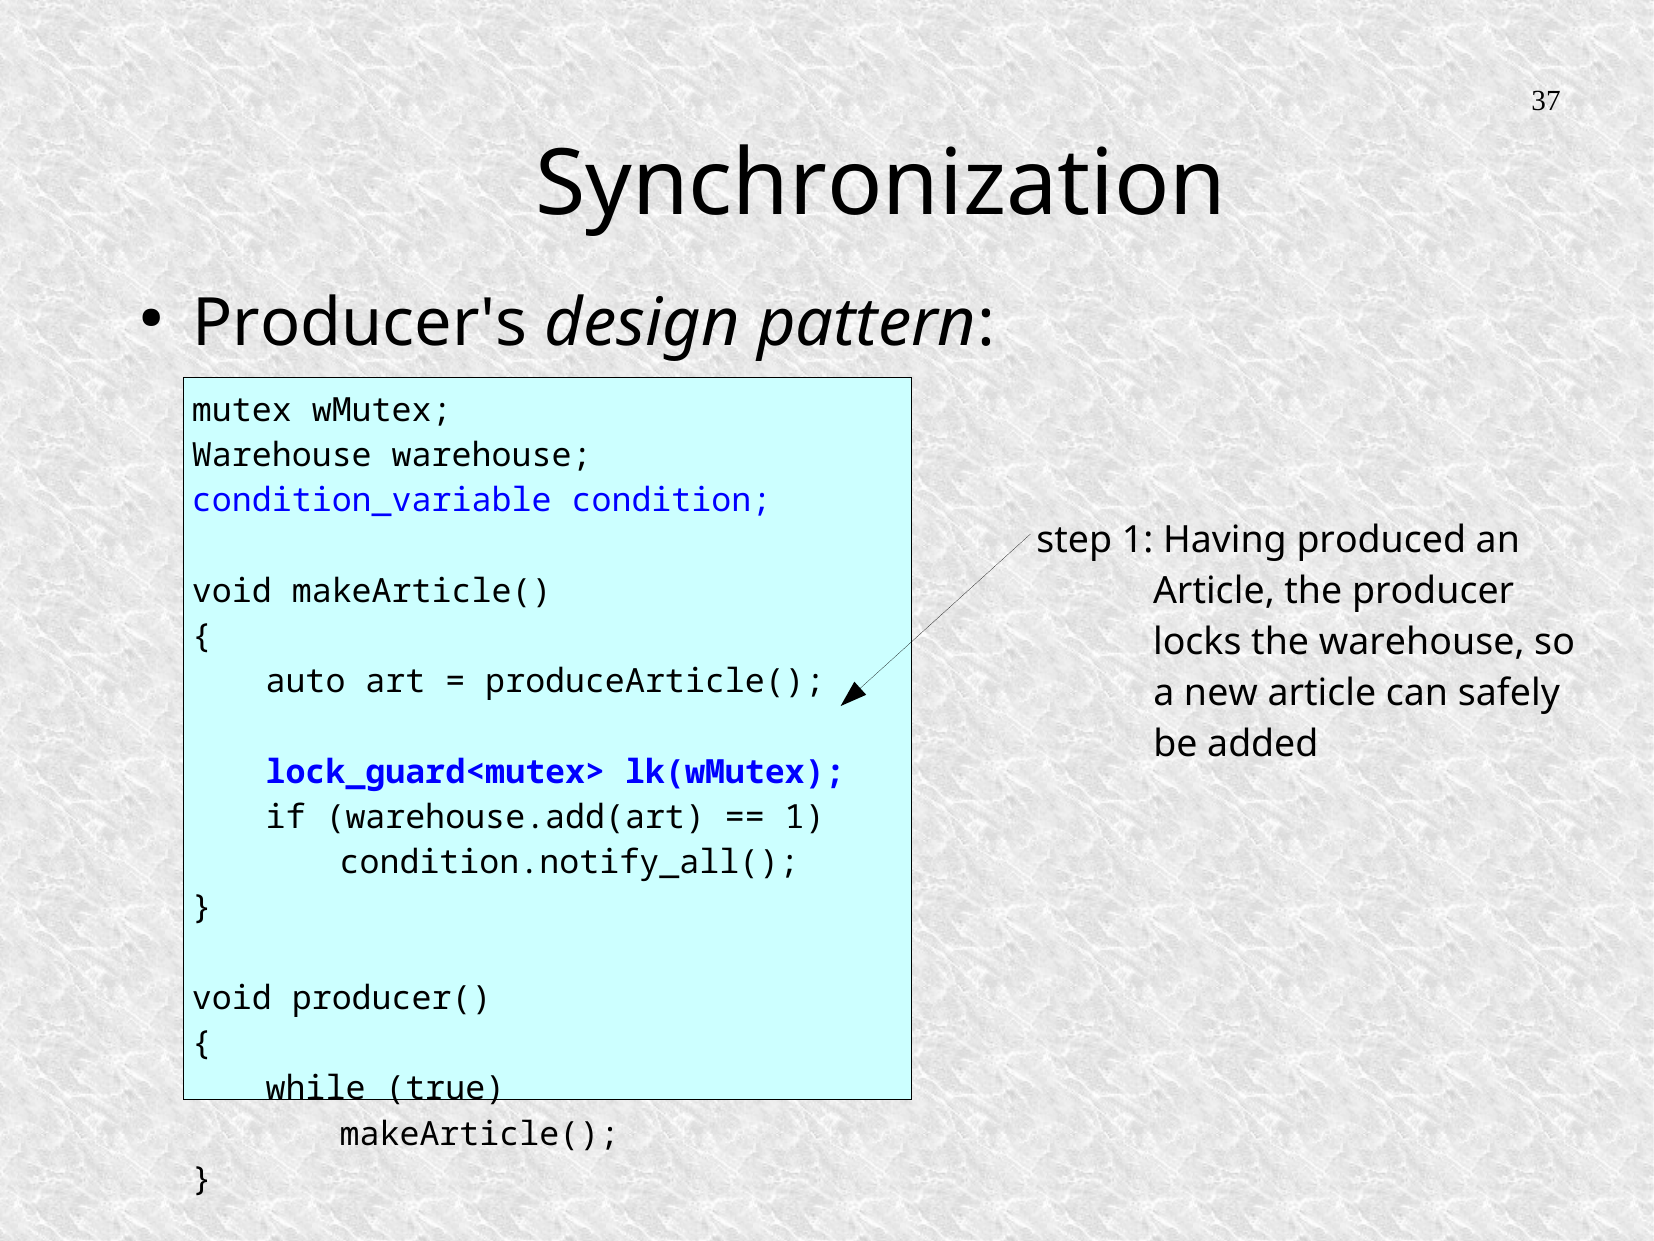

# Synchronization
37
Producer's design pattern:
mutex wMutex;
Warehouse warehouse;
condition_variable condition;
void makeArticle()
{
	auto art = produceArticle();
	lock_guard<mutex> lk(wMutex);
	if (warehouse.add(art) == 1)
		condition.notify_all();
}
void producer()
{
	while (true)
		makeArticle();
}
step 1: Having produced an
 Article, the producer
 locks the warehouse, so
 a new article can safely
 be added